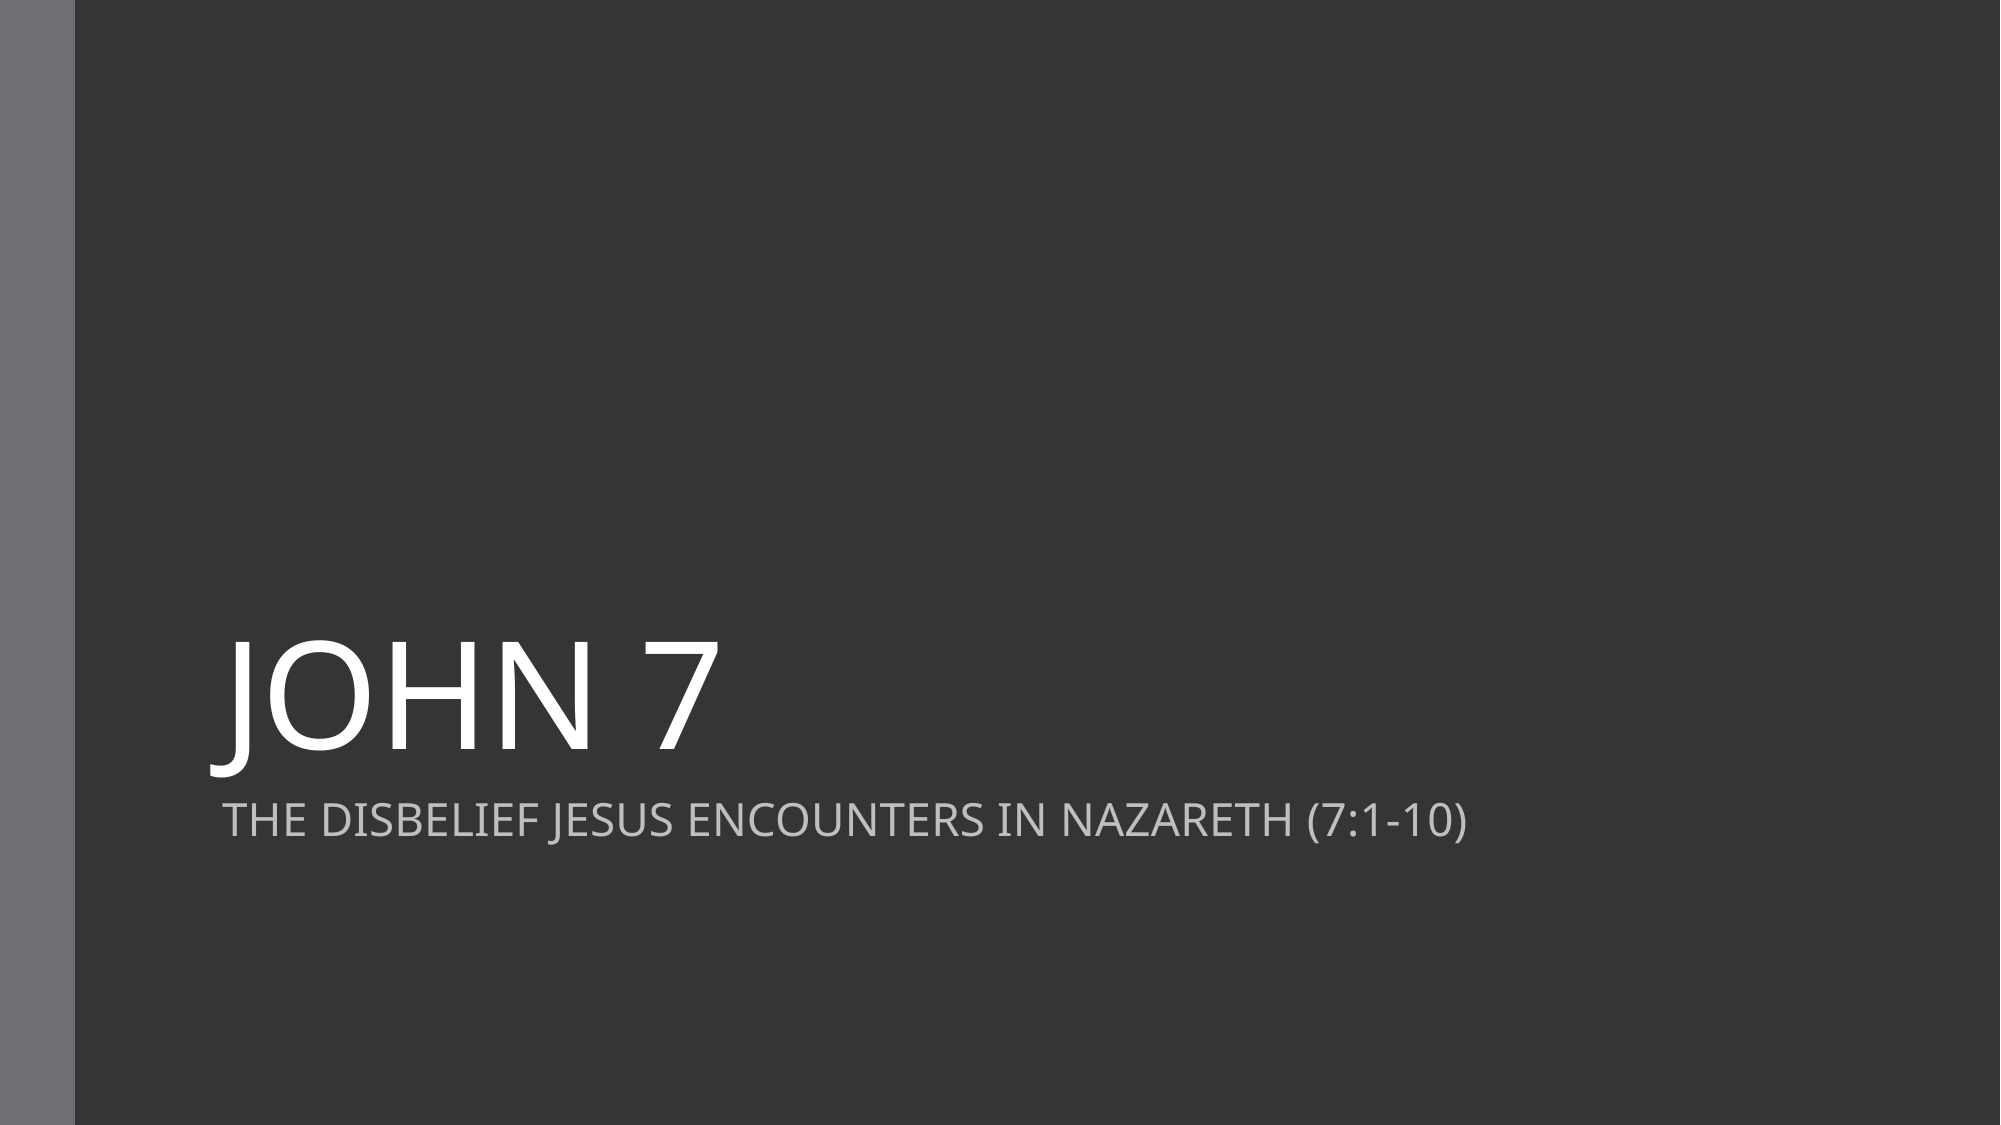

# JOHN 7
THE DISBELIEF JESUS ENCOUNTERS IN NAZARETH (7:1-10)